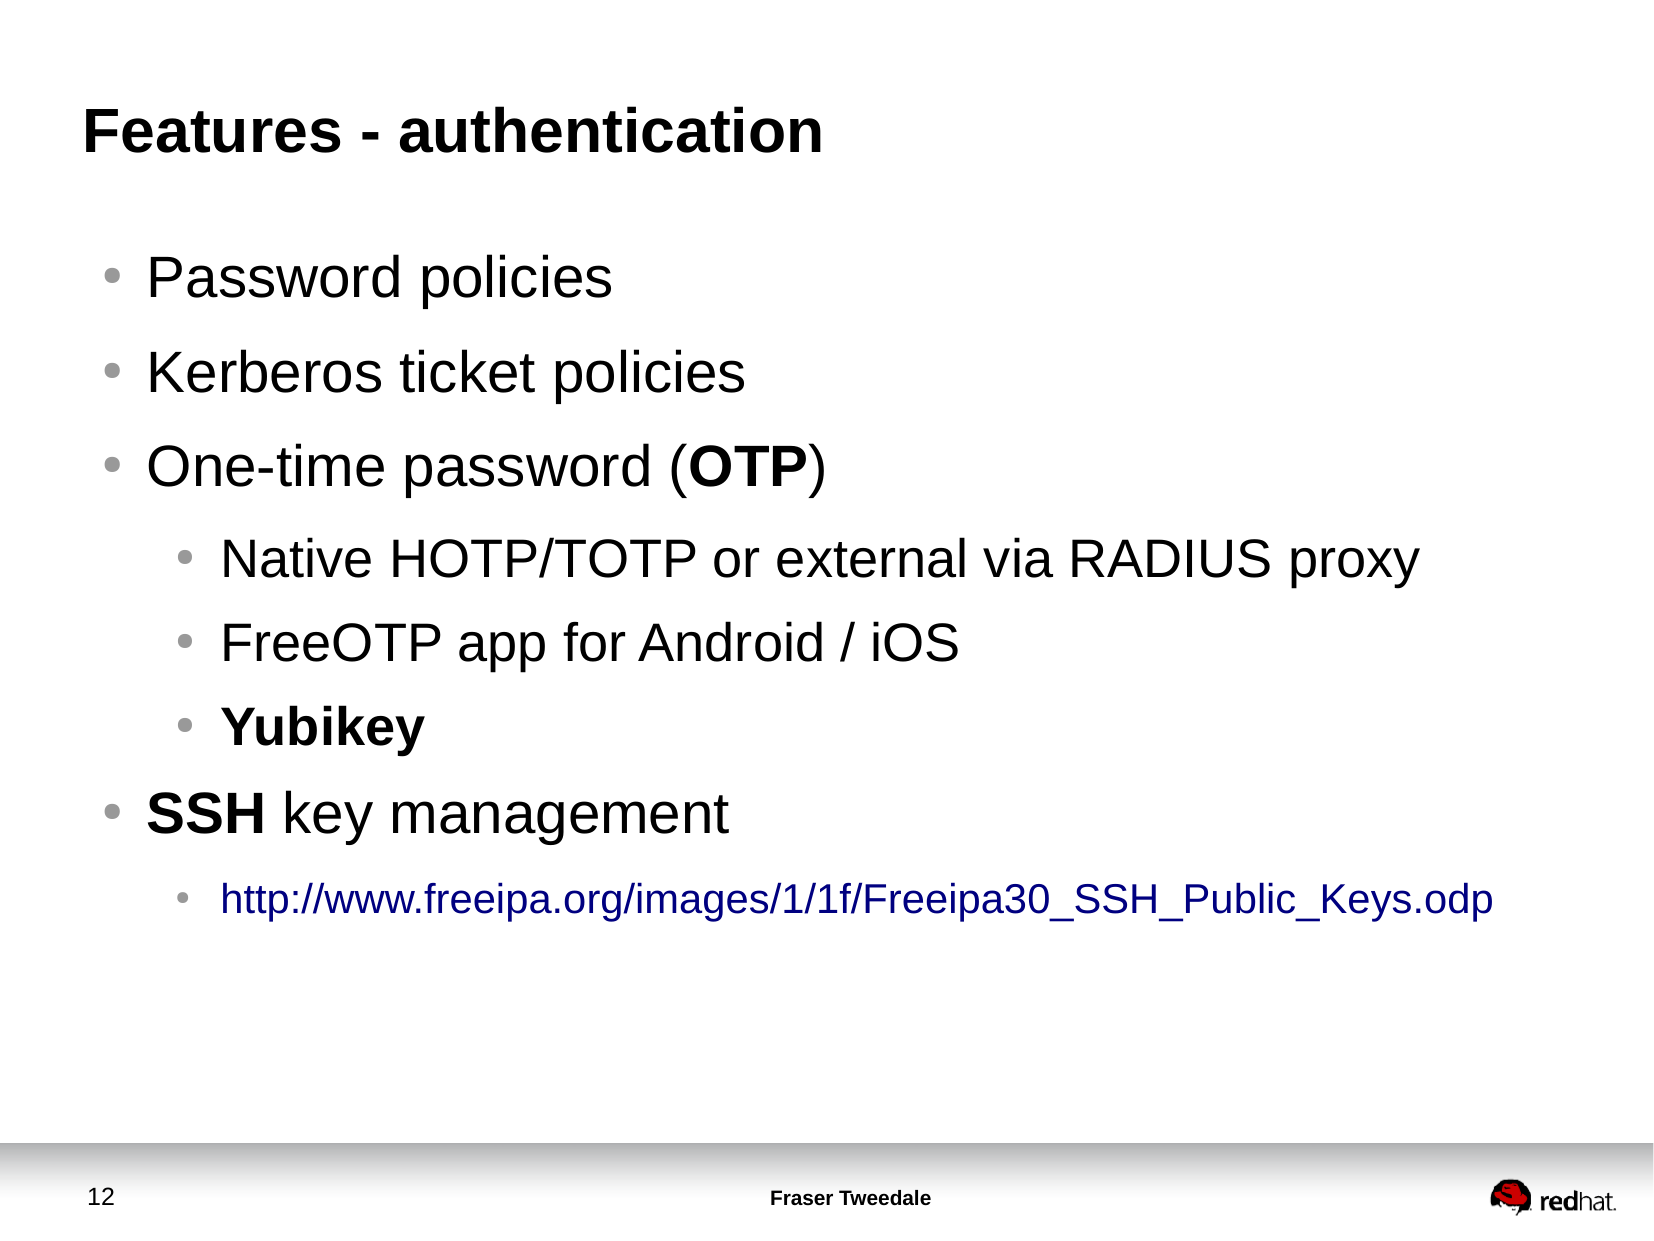

# Features - authentication
Password policies
Kerberos ticket policies
One-time password (OTP)
Native HOTP/TOTP or external via RADIUS proxy
FreeOTP app for Android / iOS
Yubikey
SSH key management
http://www.freeipa.org/images/1/1f/Freeipa30_SSH_Public_Keys.odp